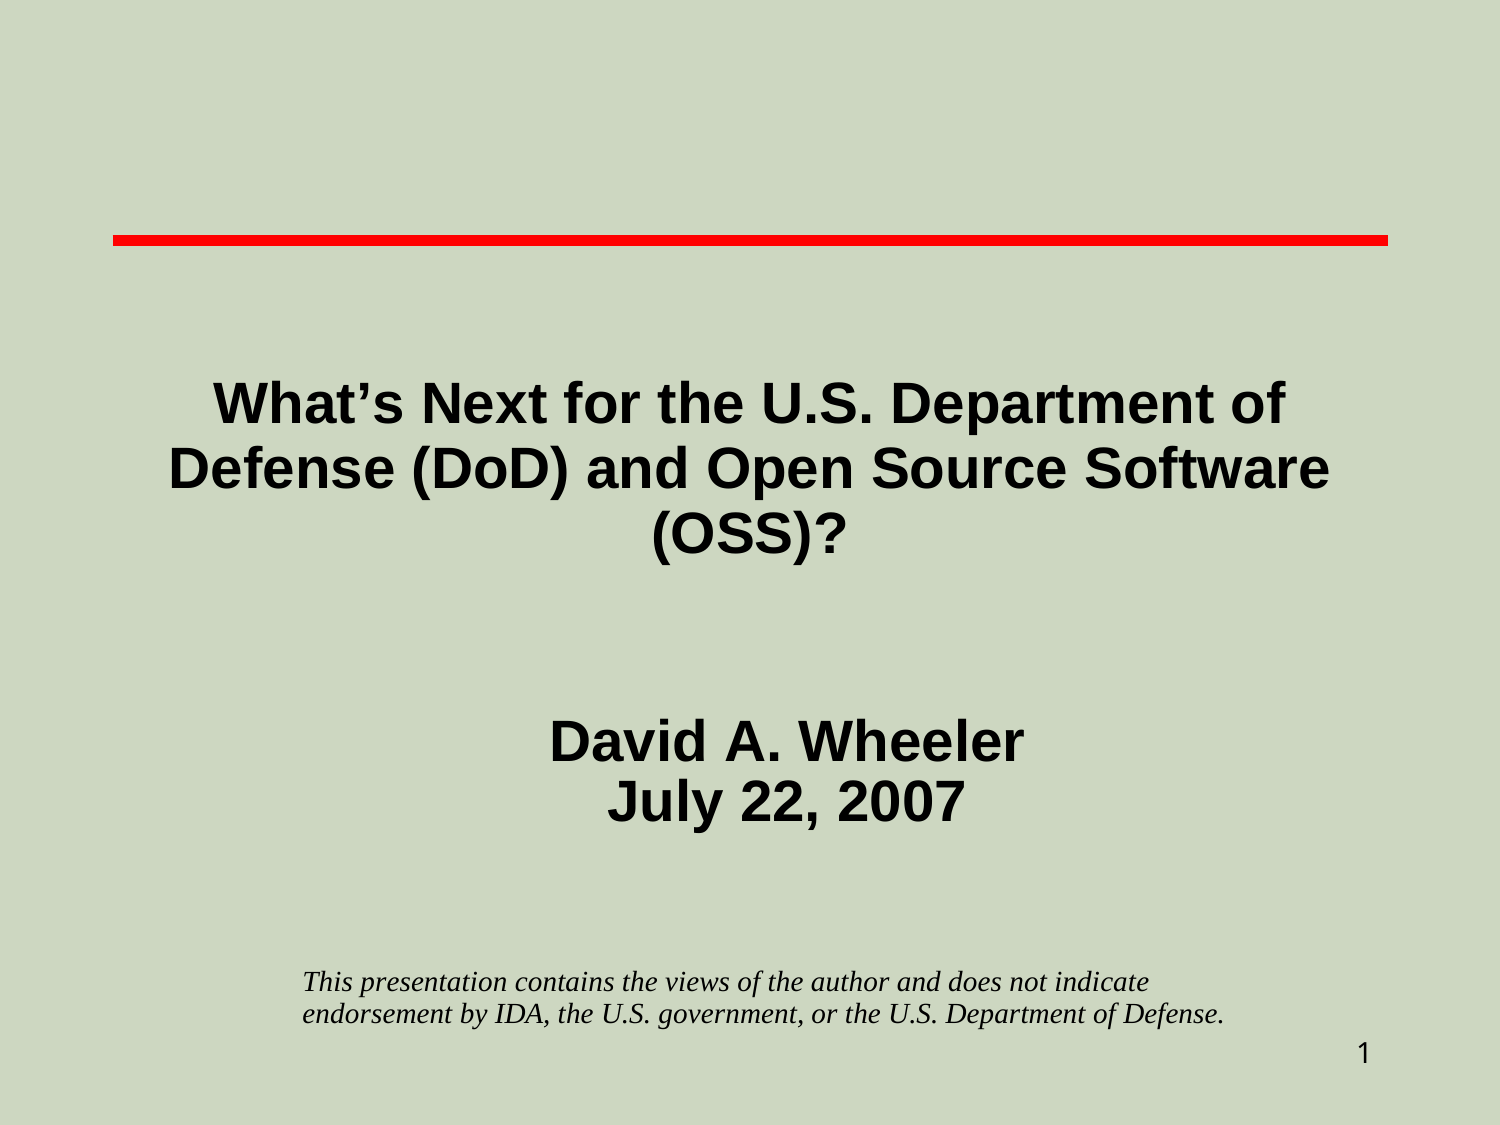

# What’s Next for the U.S. Department of Defense (DoD) and Open Source Software (OSS)?
David A. Wheeler
July 22, 2007
This presentation contains the views of the author and does not indicate endorsement by IDA, the U.S. government, or the U.S. Department of Defense.